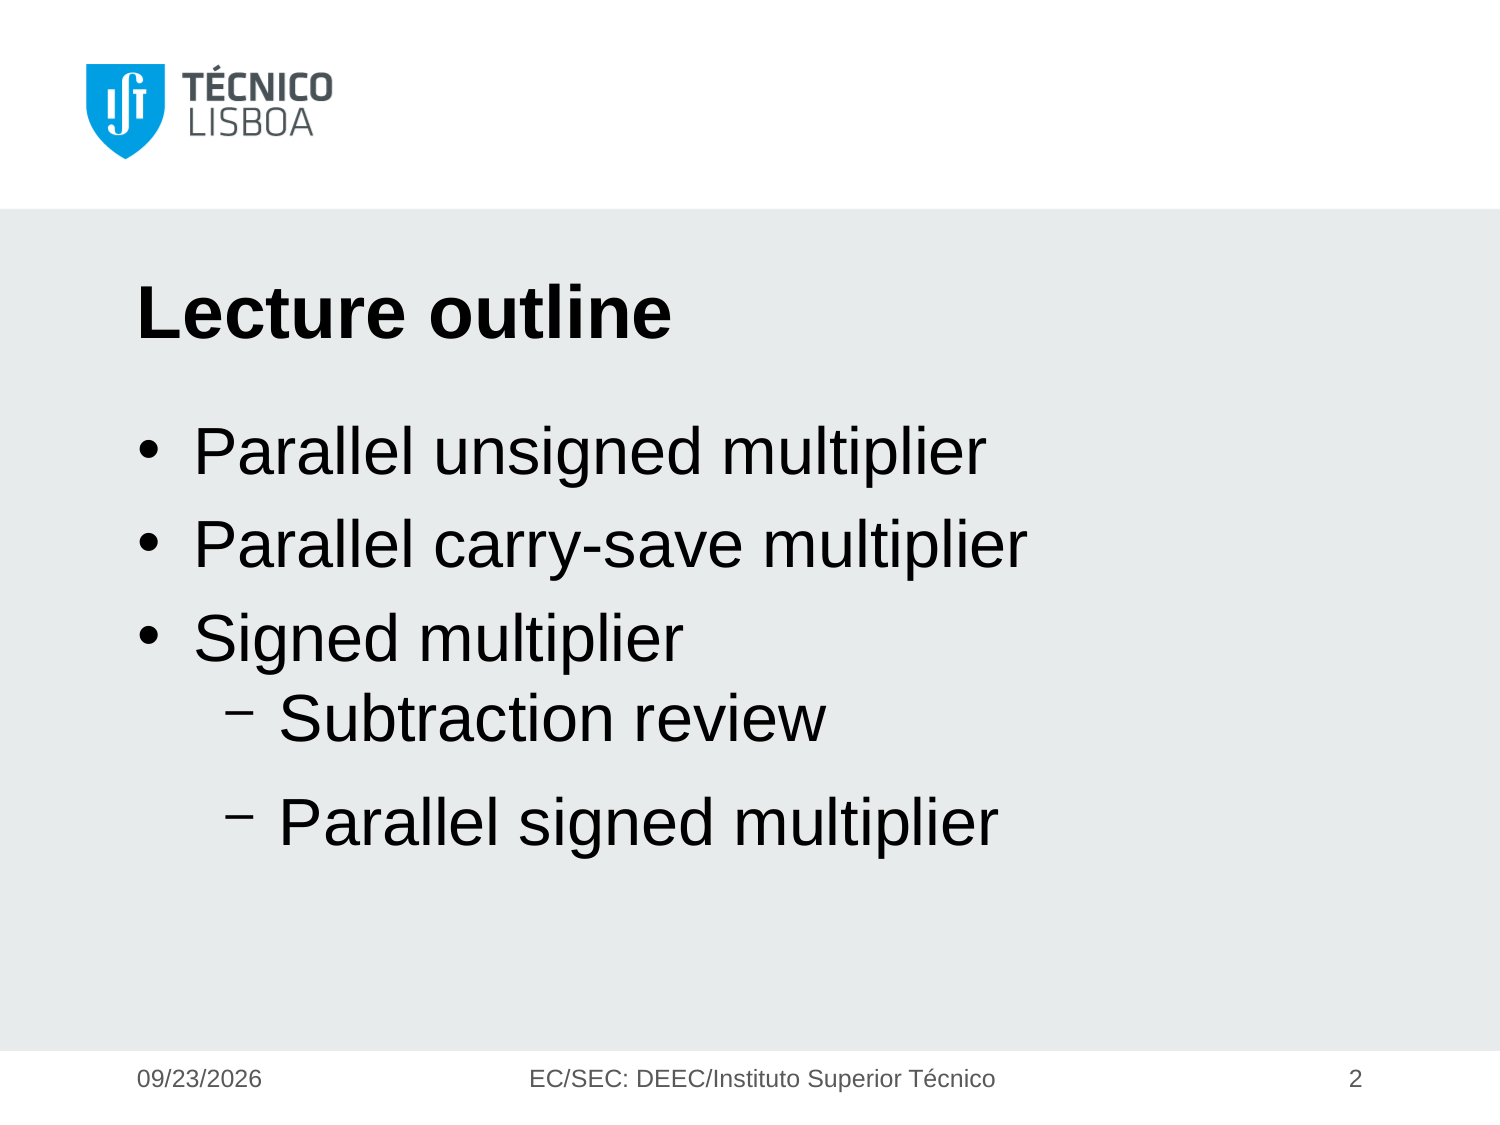

# Lecture outline
Parallel unsigned multiplier
Parallel carry-save multiplier
Signed multiplier
Subtraction review
Parallel signed multiplier
EC/SEC: DEEC/Instituto Superior Técnico
2